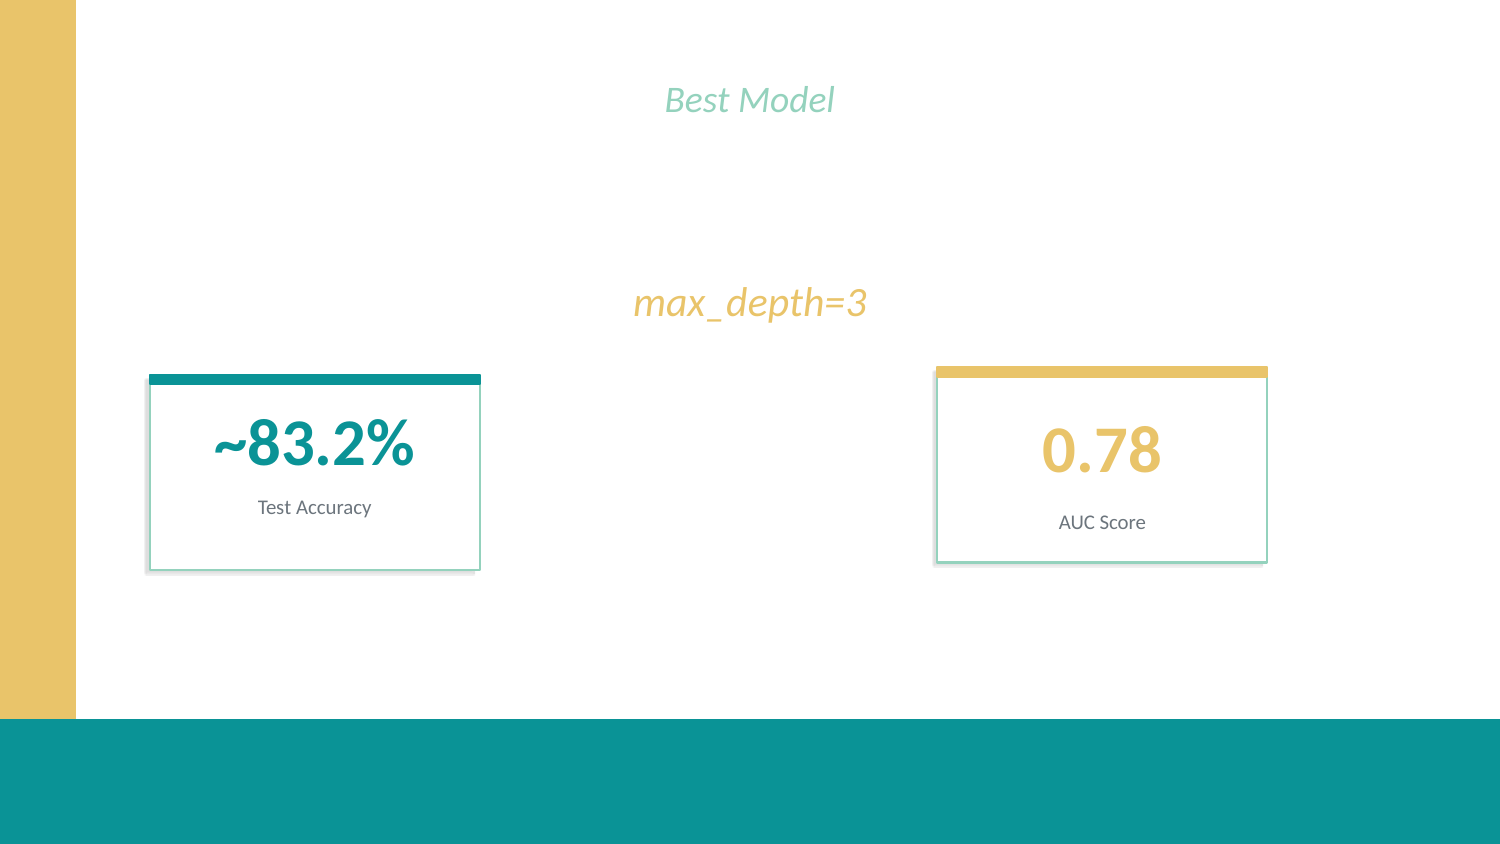

Best Model
Decision Tree Classifier
max_depth=3
~83.2%
0.78
Test Accuracy
AUC Score